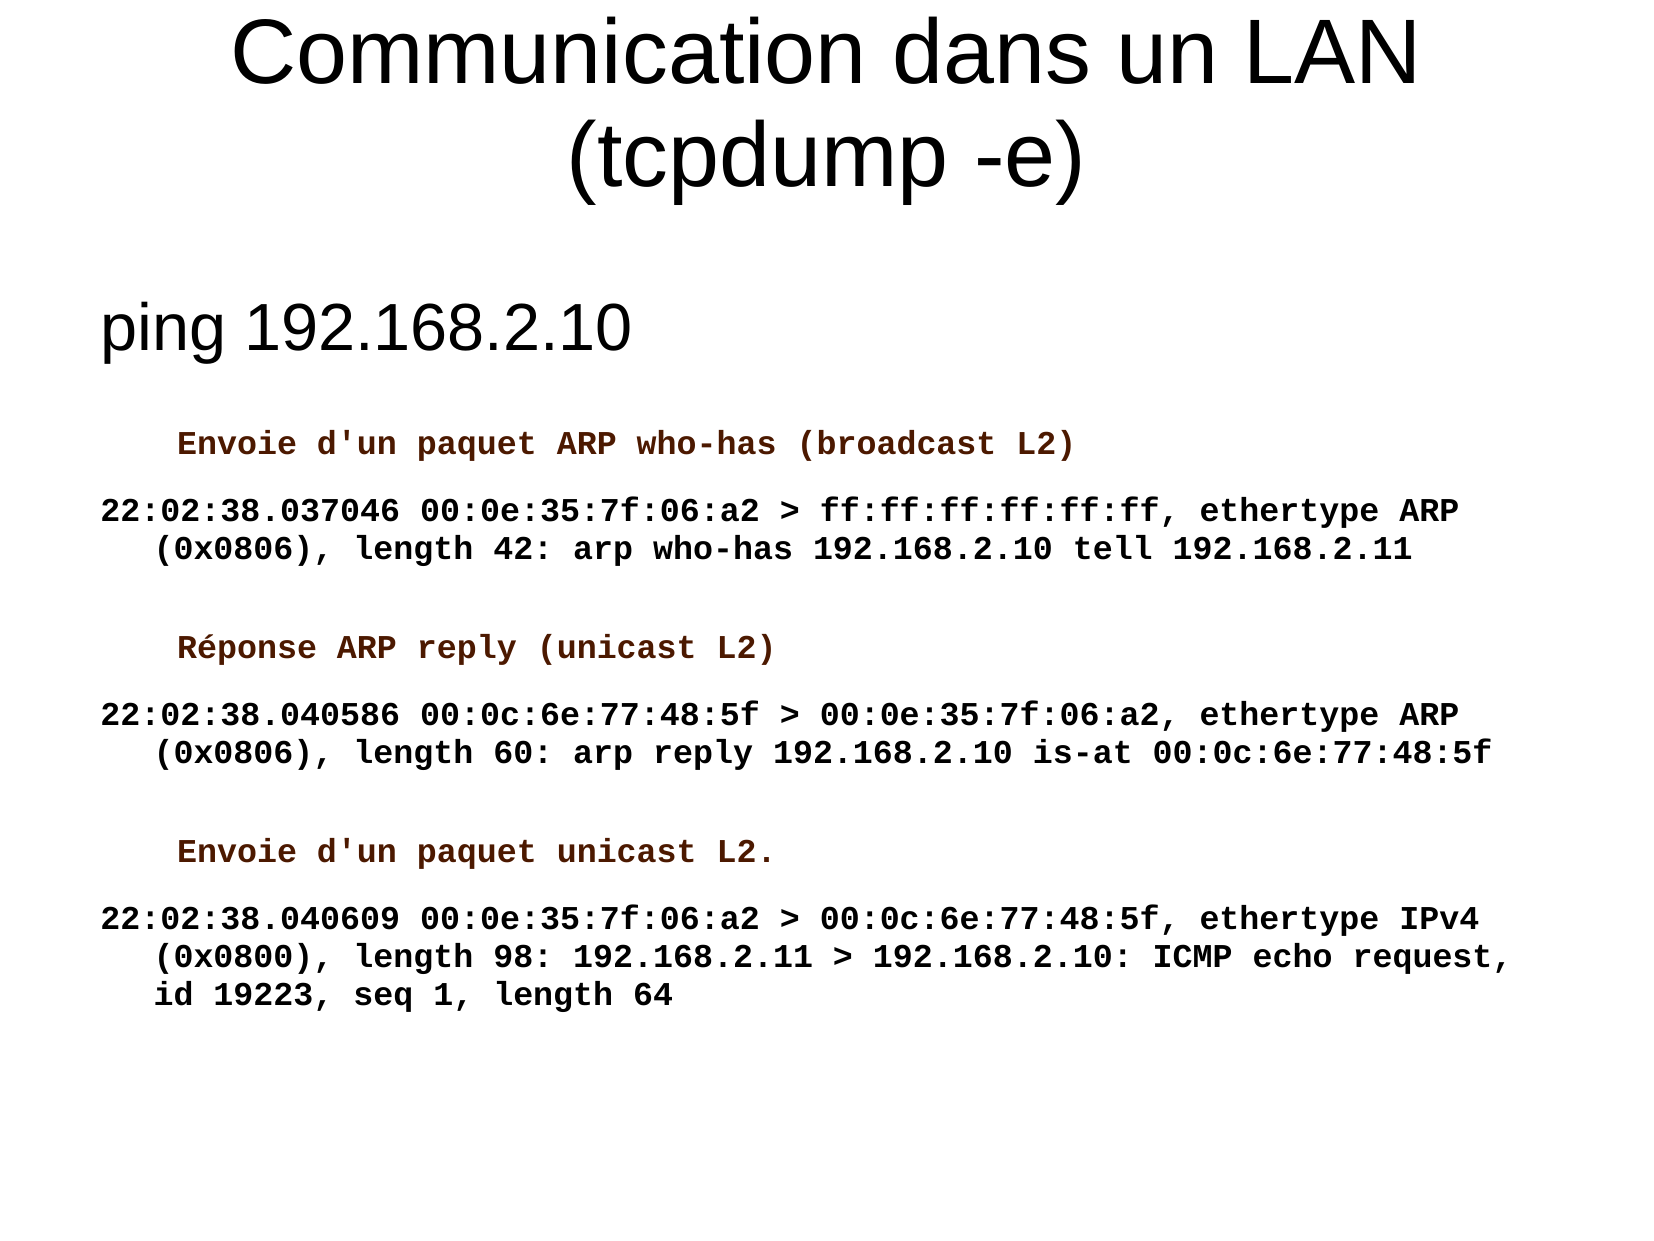

# Communication dans un LAN (tcpdump -e)
ping 192.168.2.10
Envoie d'un paquet ARP who-has (broadcast L2)
22:02:38.037046 00:0e:35:7f:06:a2 > ff:ff:ff:ff:ff:ff, ethertype ARP (0x0806), length 42: arp who-has 192.168.2.10 tell 192.168.2.11
Réponse ARP reply (unicast L2)
22:02:38.040586 00:0c:6e:77:48:5f > 00:0e:35:7f:06:a2, ethertype ARP (0x0806), length 60: arp reply 192.168.2.10 is-at 00:0c:6e:77:48:5f
Envoie d'un paquet unicast L2.
22:02:38.040609 00:0e:35:7f:06:a2 > 00:0c:6e:77:48:5f, ethertype IPv4 (0x0800), length 98: 192.168.2.11 > 192.168.2.10: ICMP echo request, id 19223, seq 1, length 64